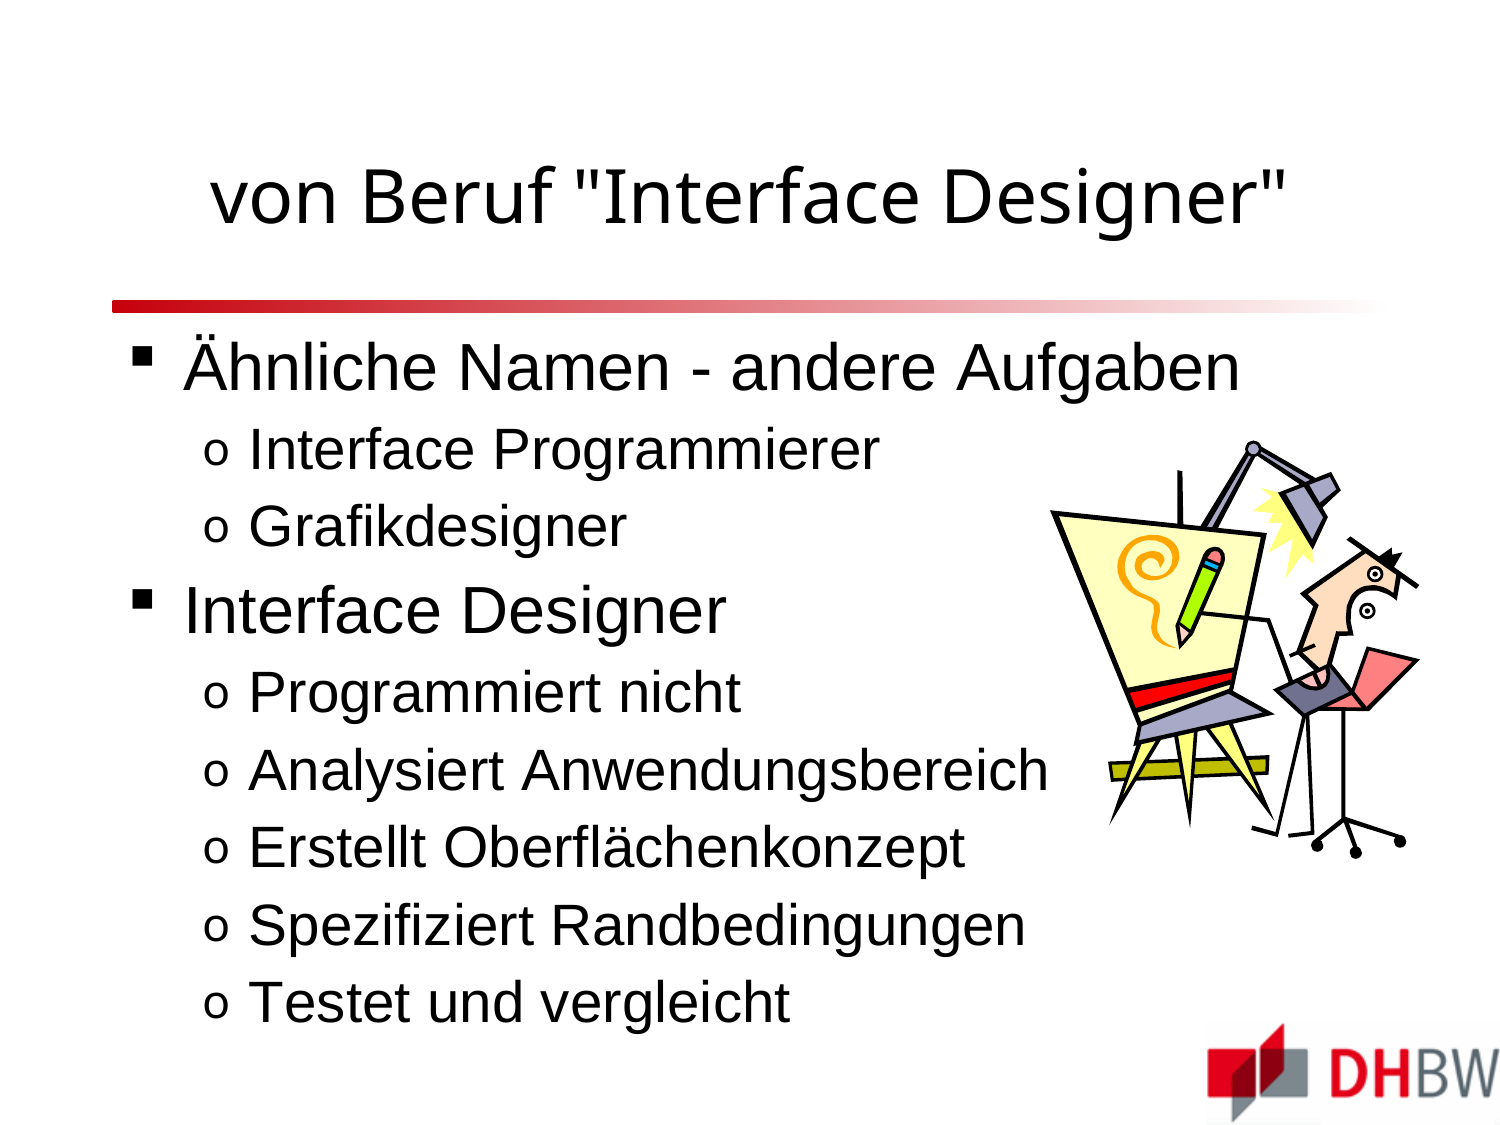

# von Beruf "Interface Designer"
Ähnliche Namen - andere Aufgaben
Interface Programmierer
Grafikdesigner
Interface Designer
Programmiert nicht
Analysiert Anwendungsbereich
Erstellt Oberflächenkonzept
Spezifiziert Randbedingungen
Testet und vergleicht